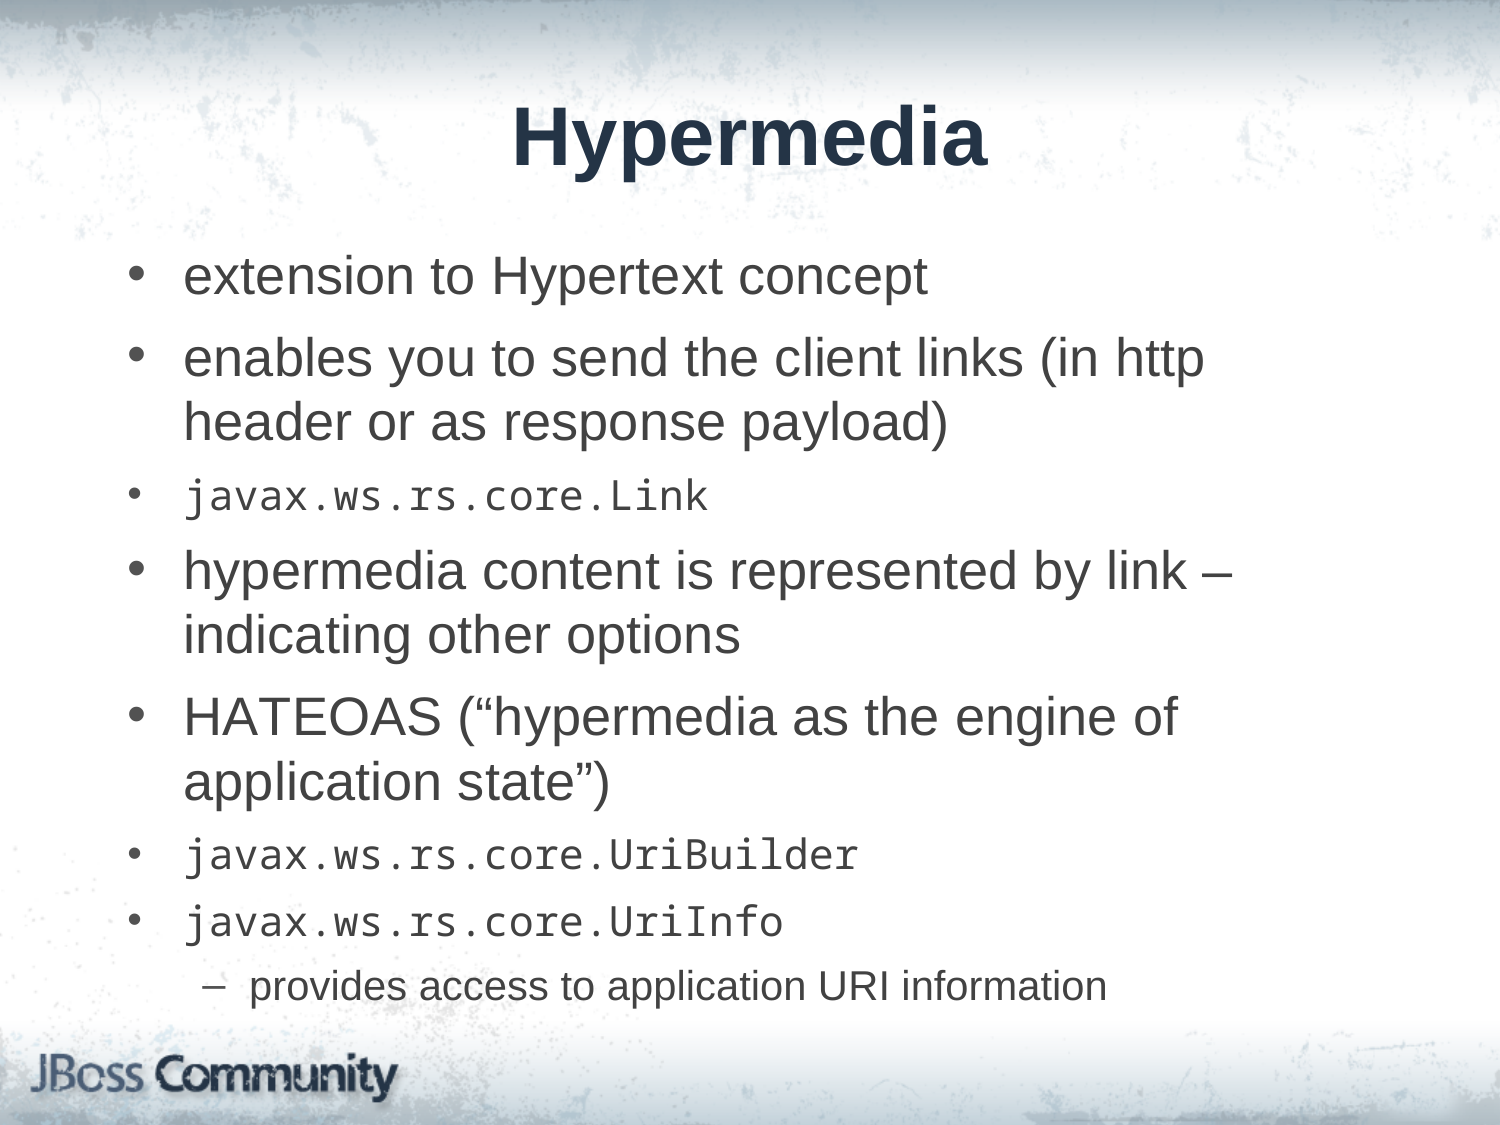

# Hypermedia
extension to Hypertext concept
enables you to send the client links (in http header or as response payload)
javax.ws.rs.core.Link
hypermedia content is represented by link – indicating other options
HATEOAS (“hypermedia as the engine of application state”)
javax.ws.rs.core.UriBuilder
javax.ws.rs.core.UriInfo
provides access to application URI information